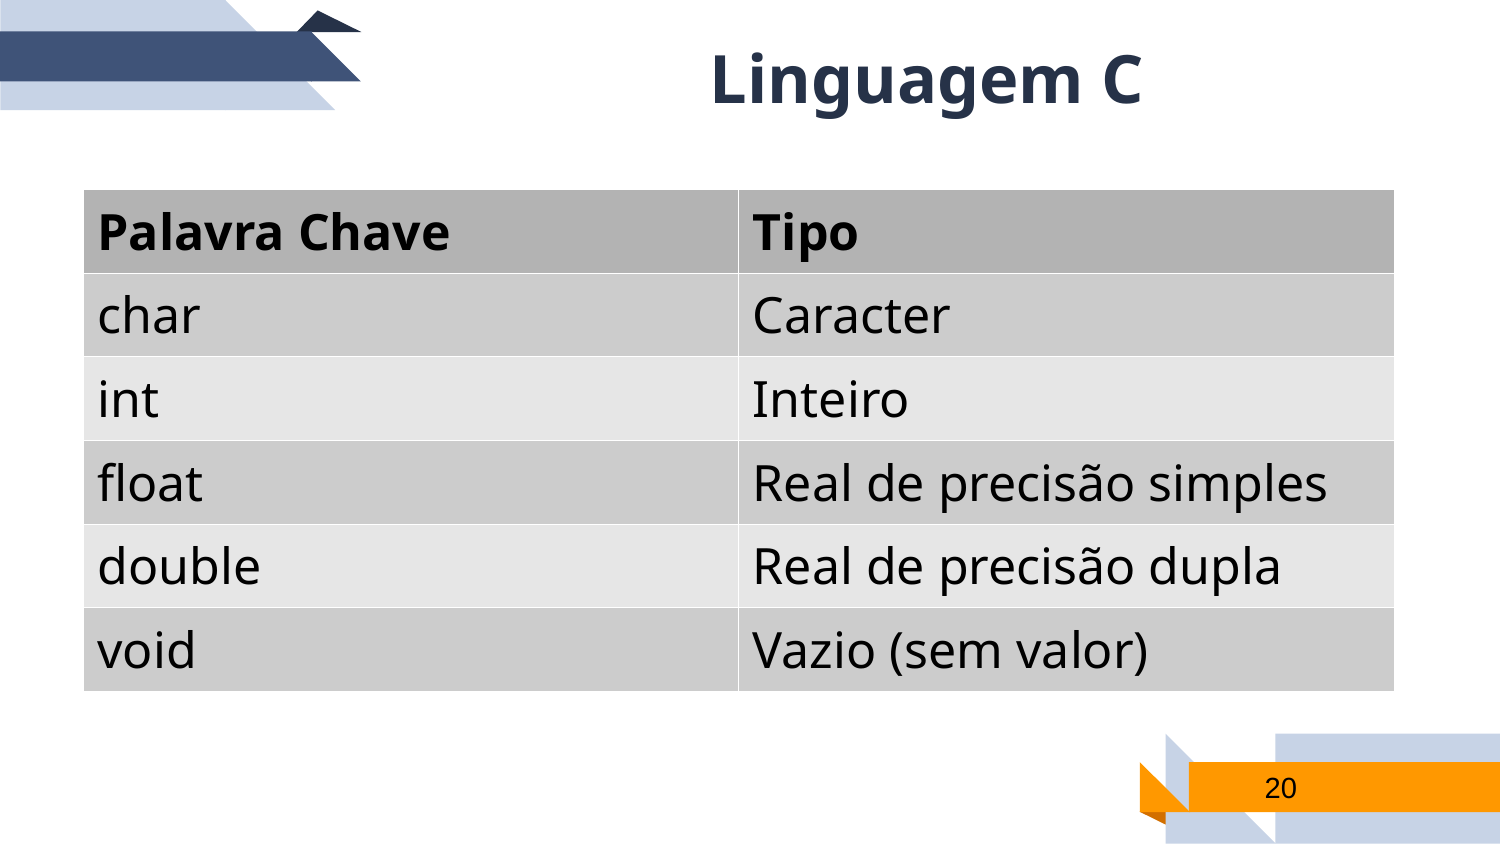

# Linguagem C
| Palavra Chave | Tipo |
| --- | --- |
| char | Caracter |
| int | Inteiro |
| float | Real de precisão simples |
| double | Real de precisão dupla |
| void | Vazio (sem valor) |